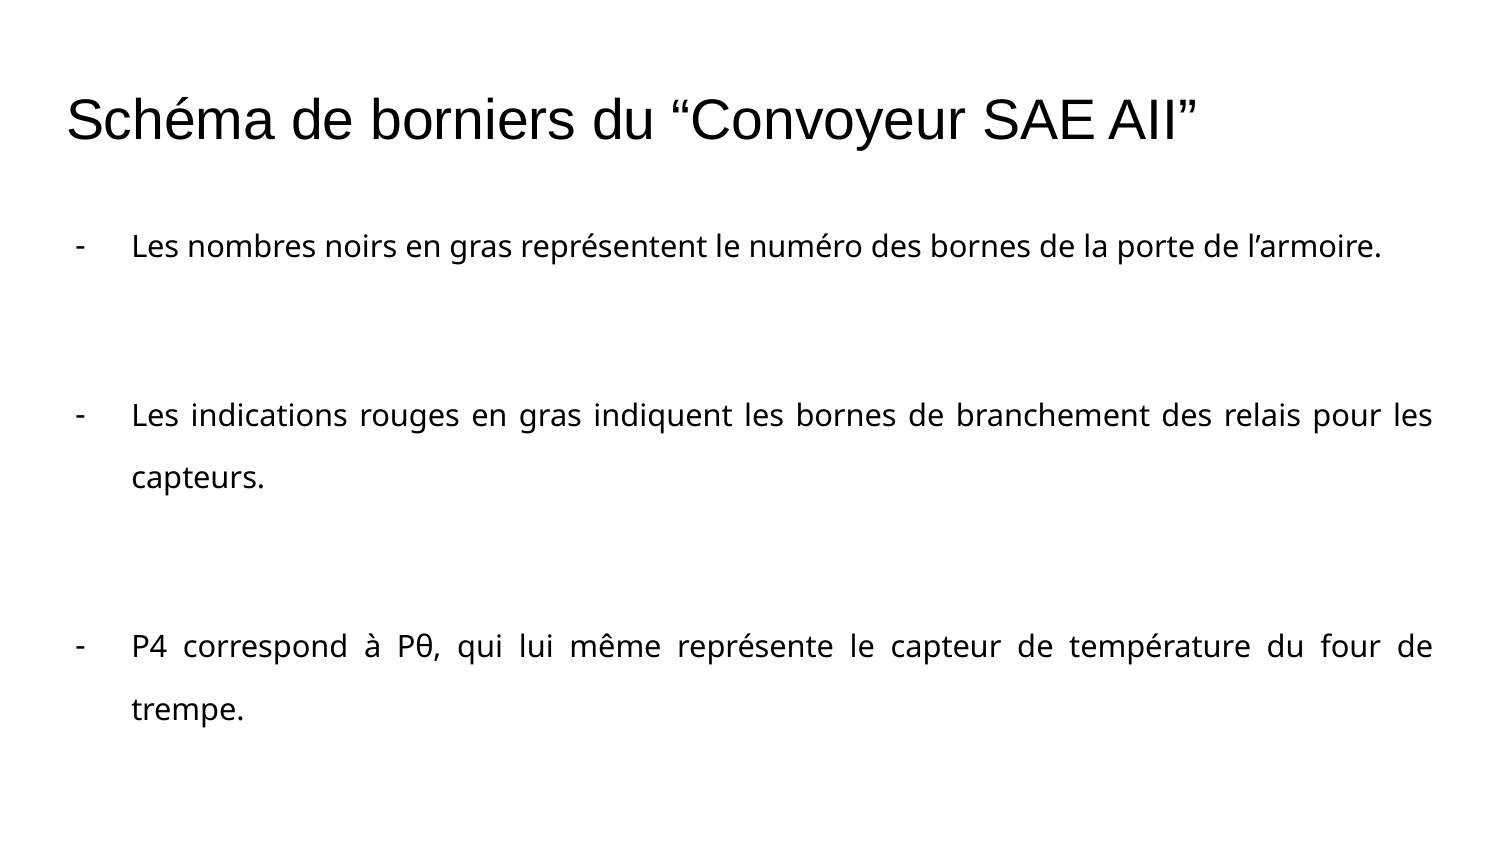

# Schéma de borniers du “Convoyeur SAE AII”
Les nombres noirs en gras représentent le numéro des bornes de la porte de l’armoire.
Les indications rouges en gras indiquent les bornes de branchement des relais pour les capteurs.
P4 correspond à Pθ, qui lui même représente le capteur de température du four de trempe.